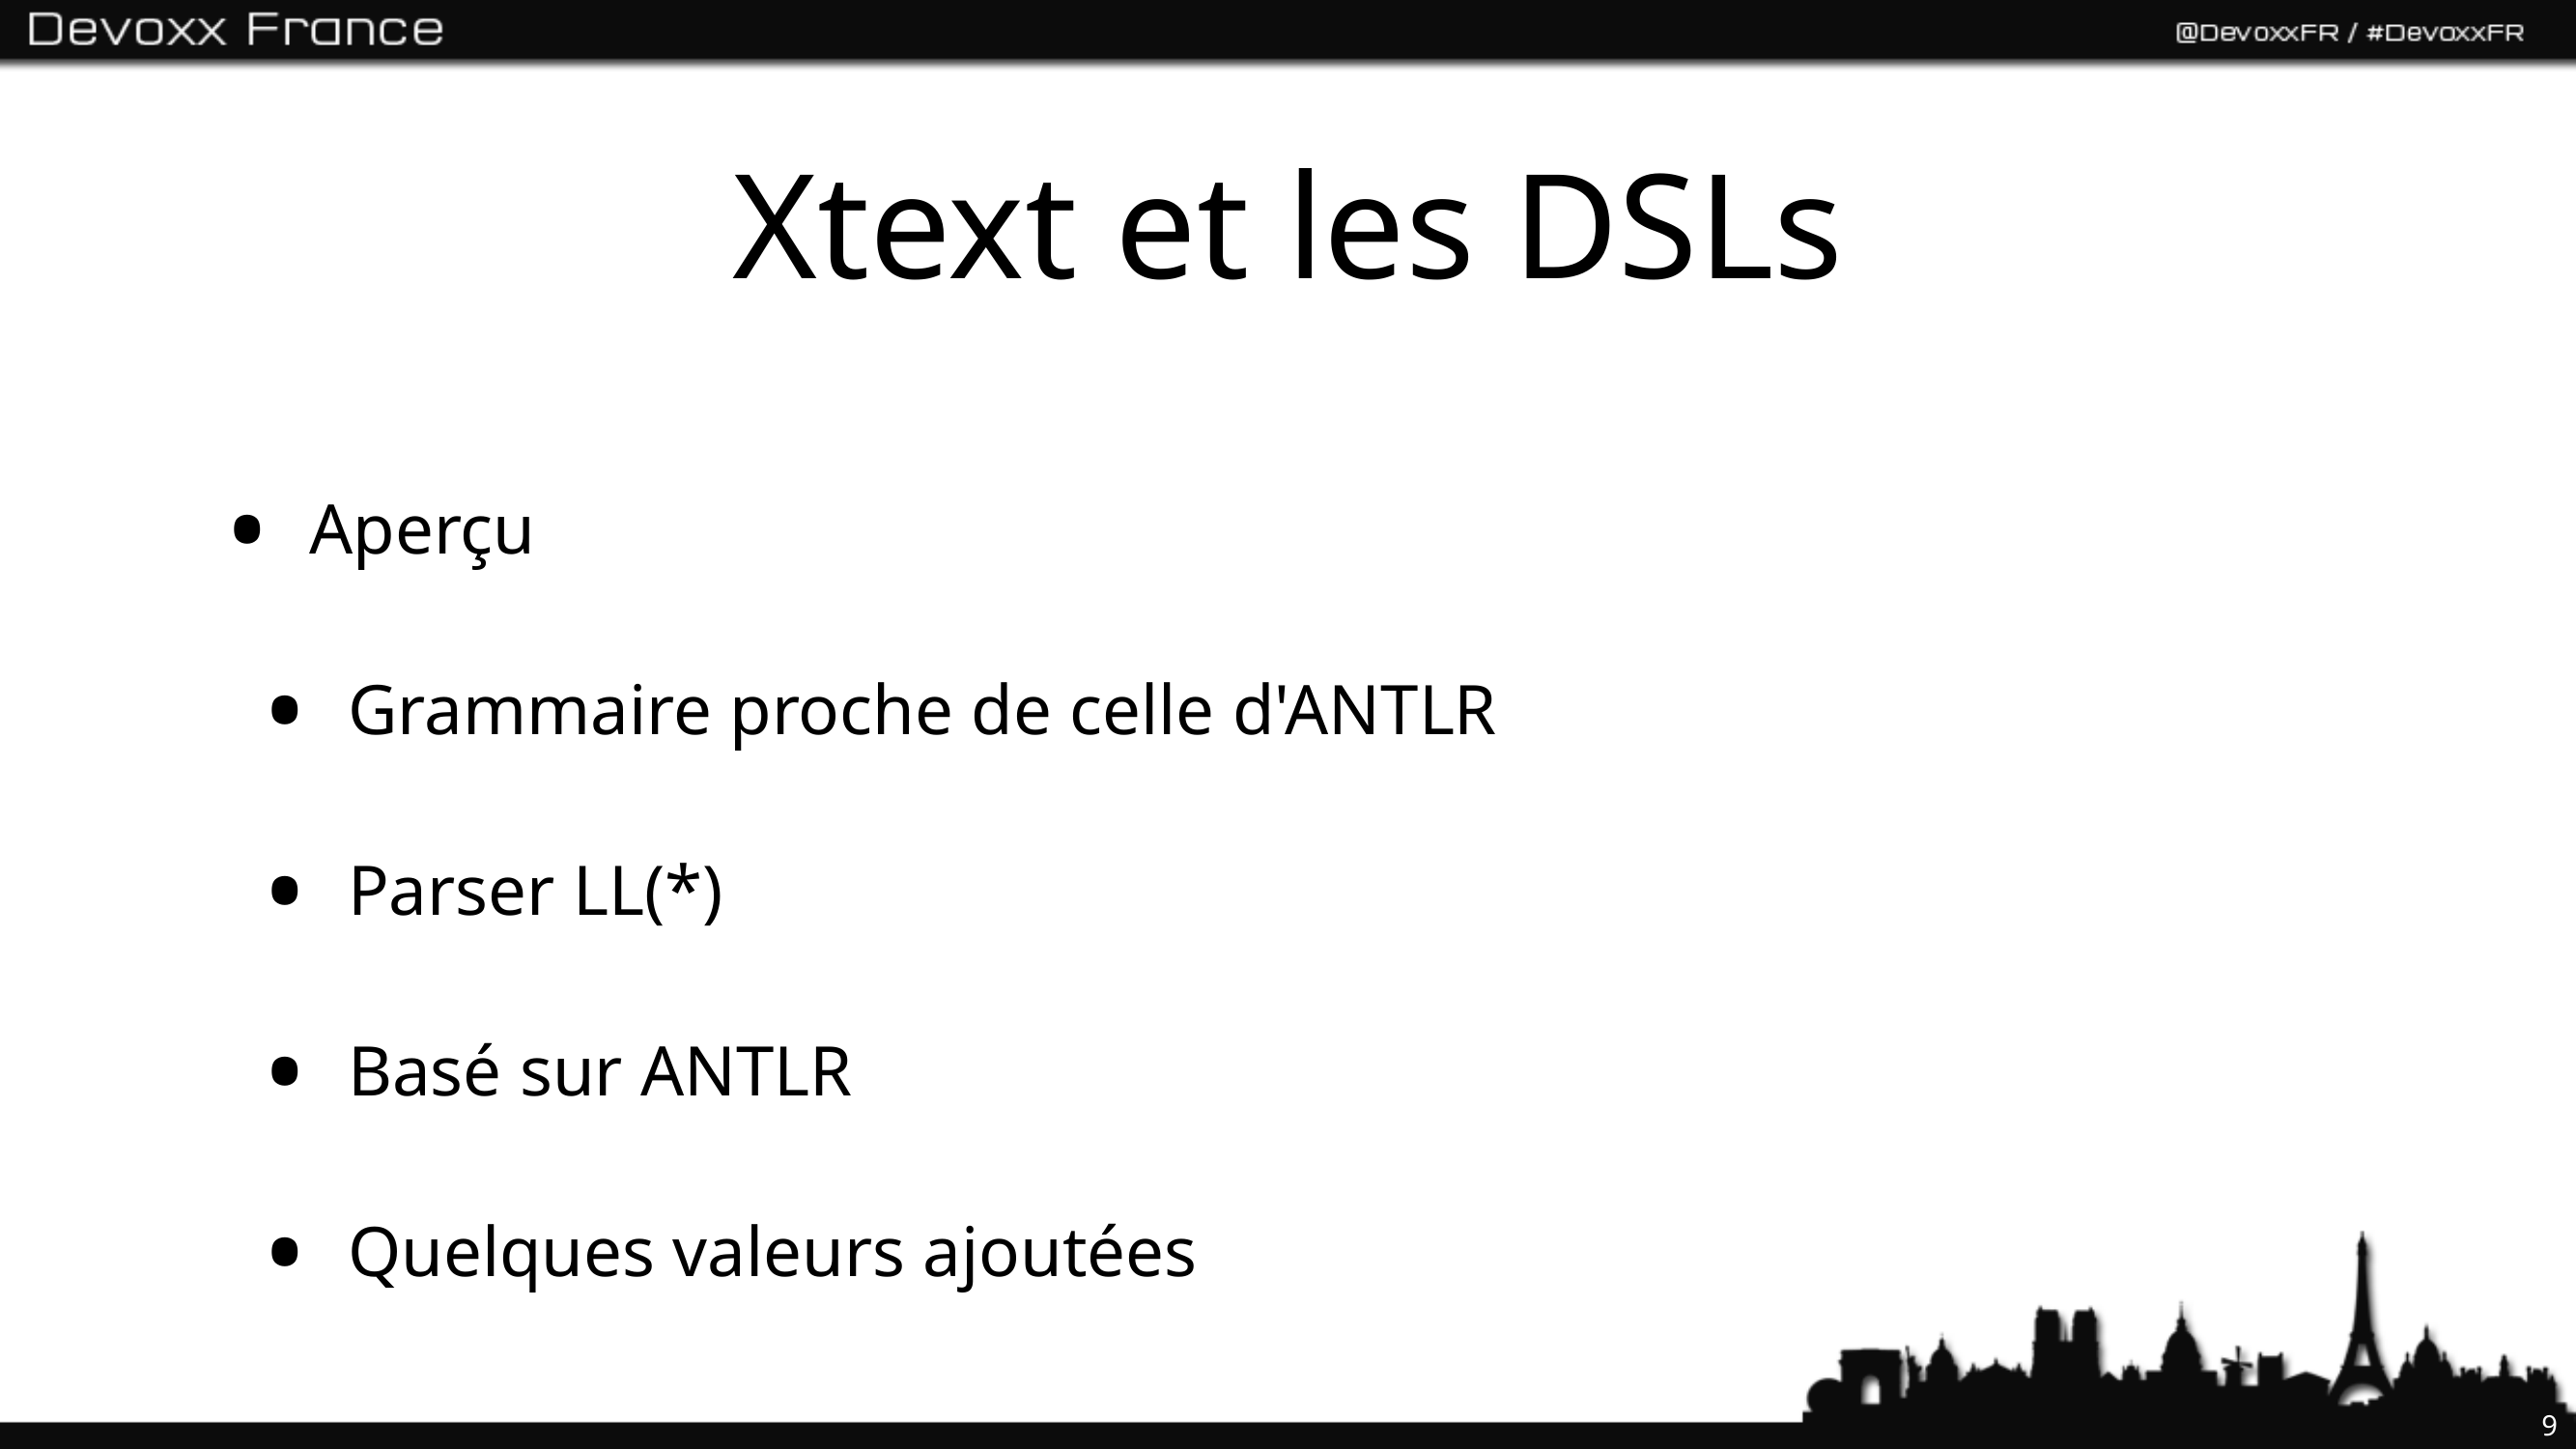

# Xtext et les DSLs
Aperçu
Grammaire proche de celle d'ANTLR
Parser LL(*)
Basé sur ANTLR
Quelques valeurs ajoutées
9